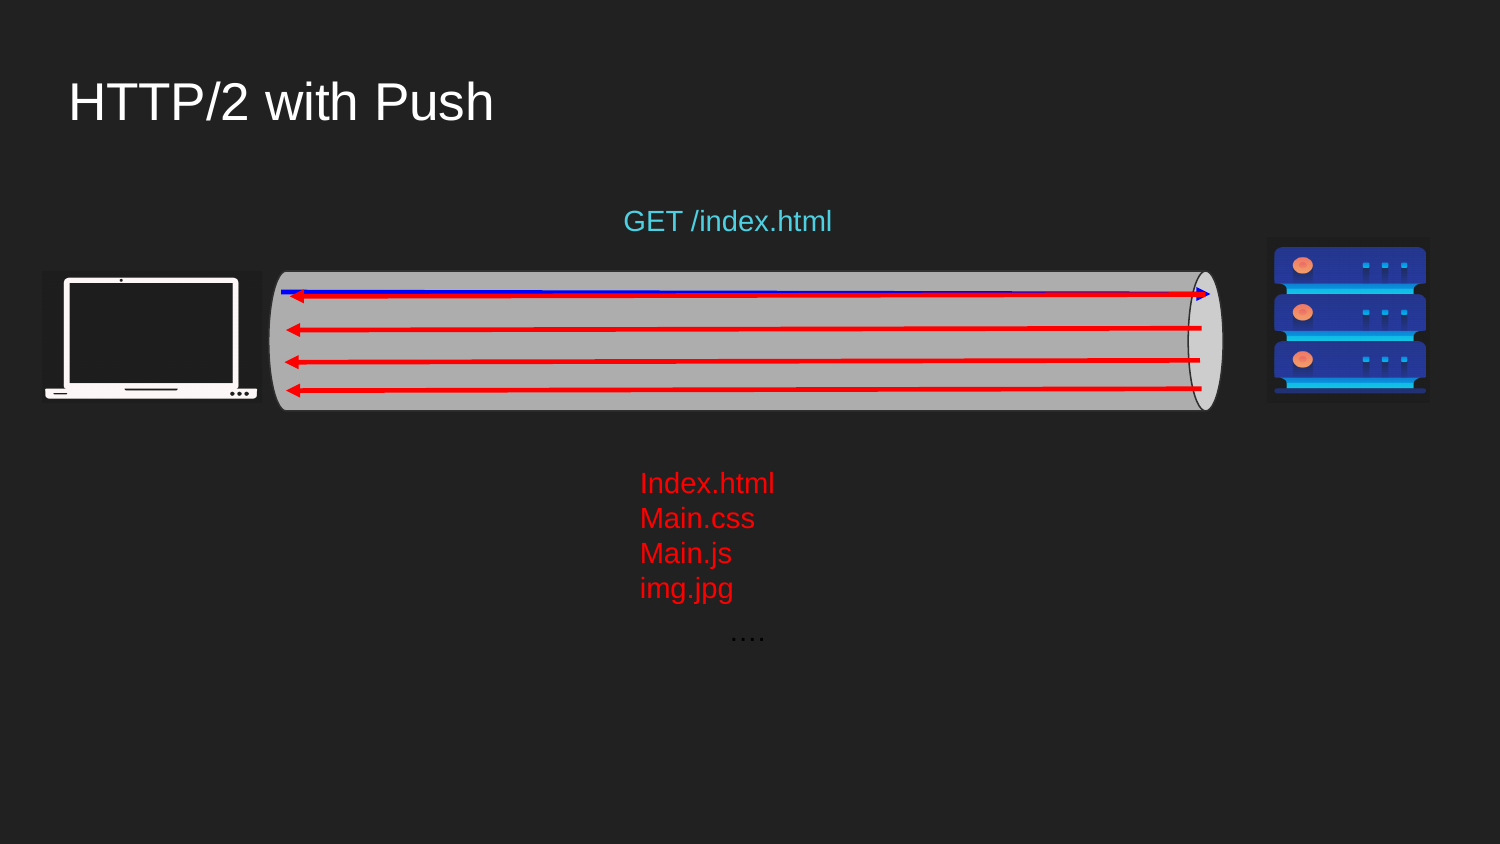

# HTTP/2 with Push
GET /index.html
Index.html
Main.css
Main.js
img.jpg
….